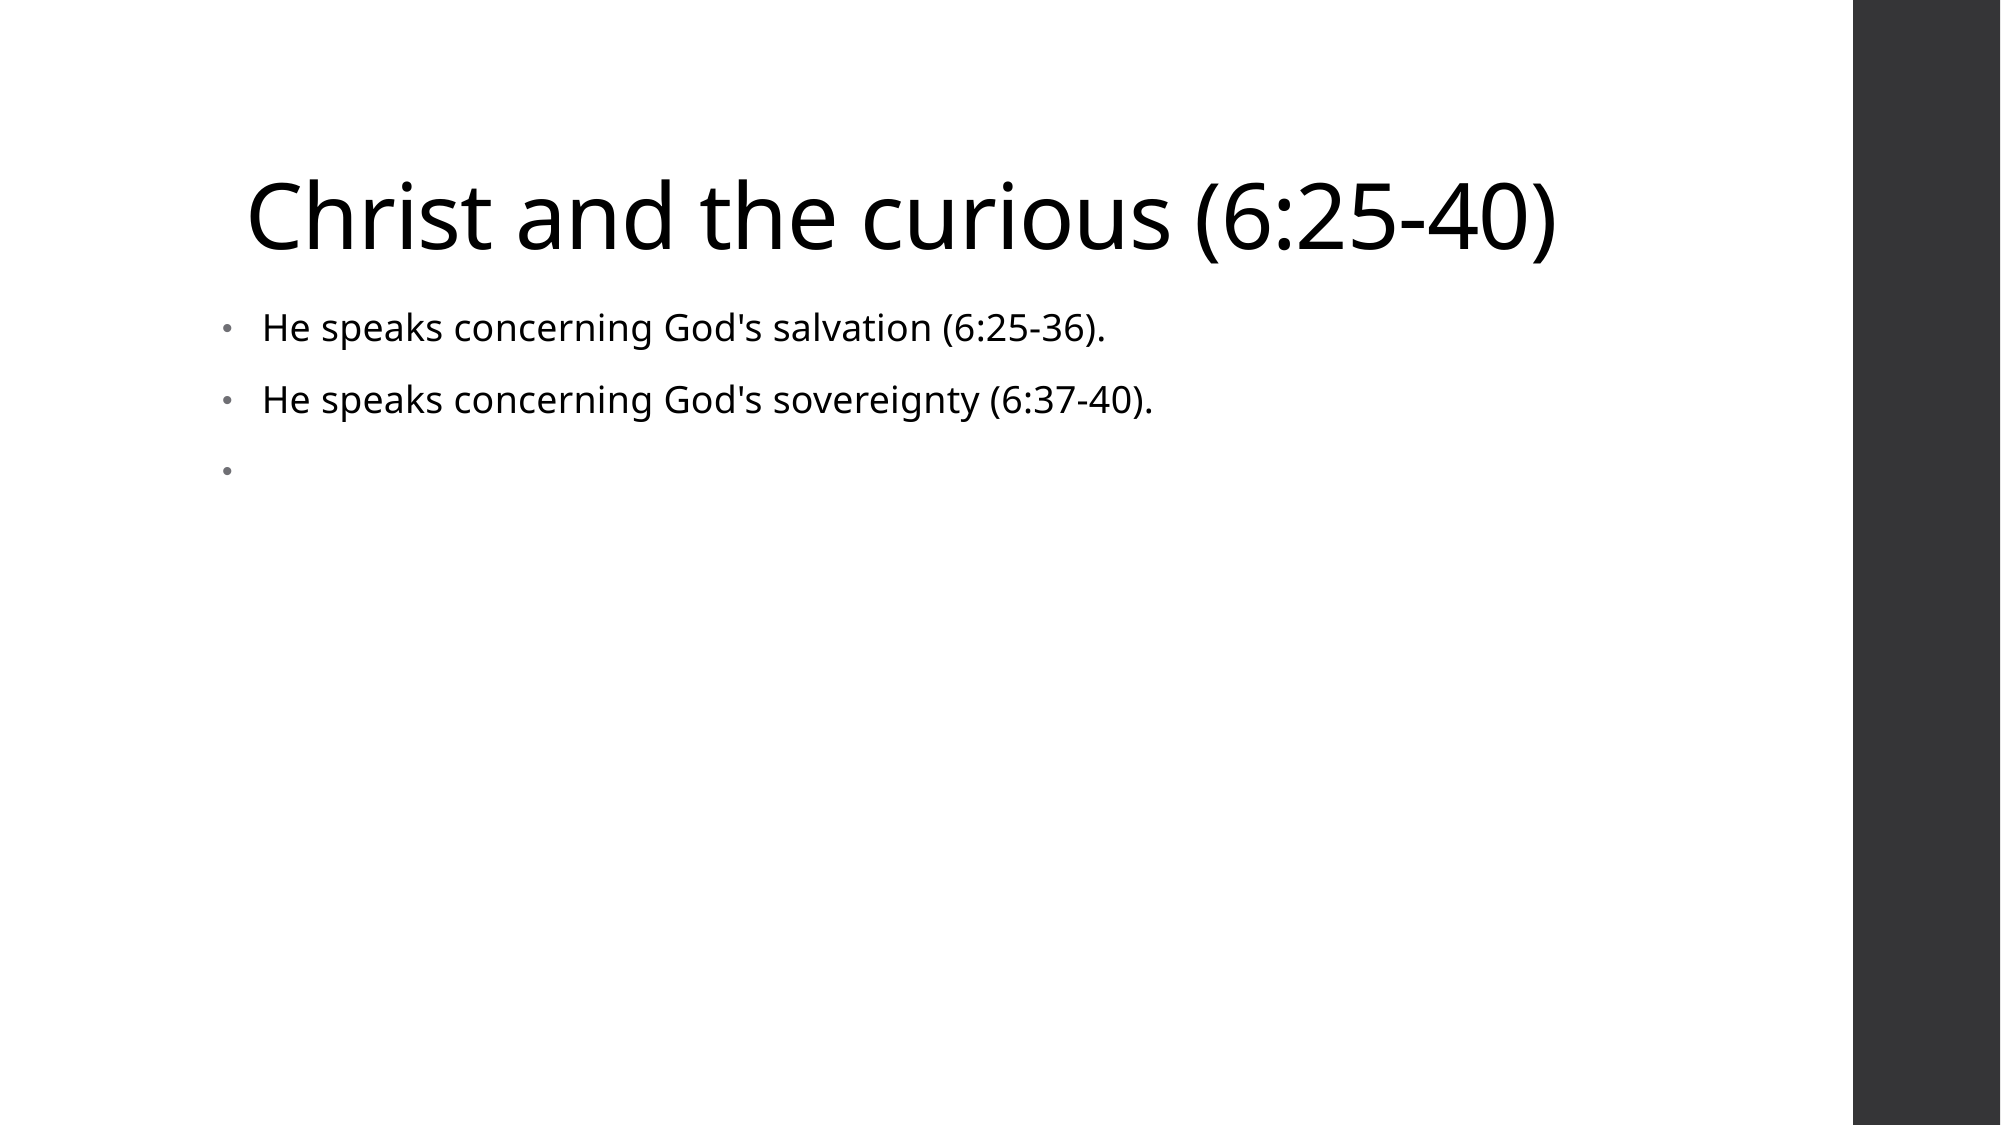

# Christ and the curious (6:25-40)
 He speaks concerning God's salvation (6:25-36).
 He speaks concerning God's sovereignty (6:37-40).